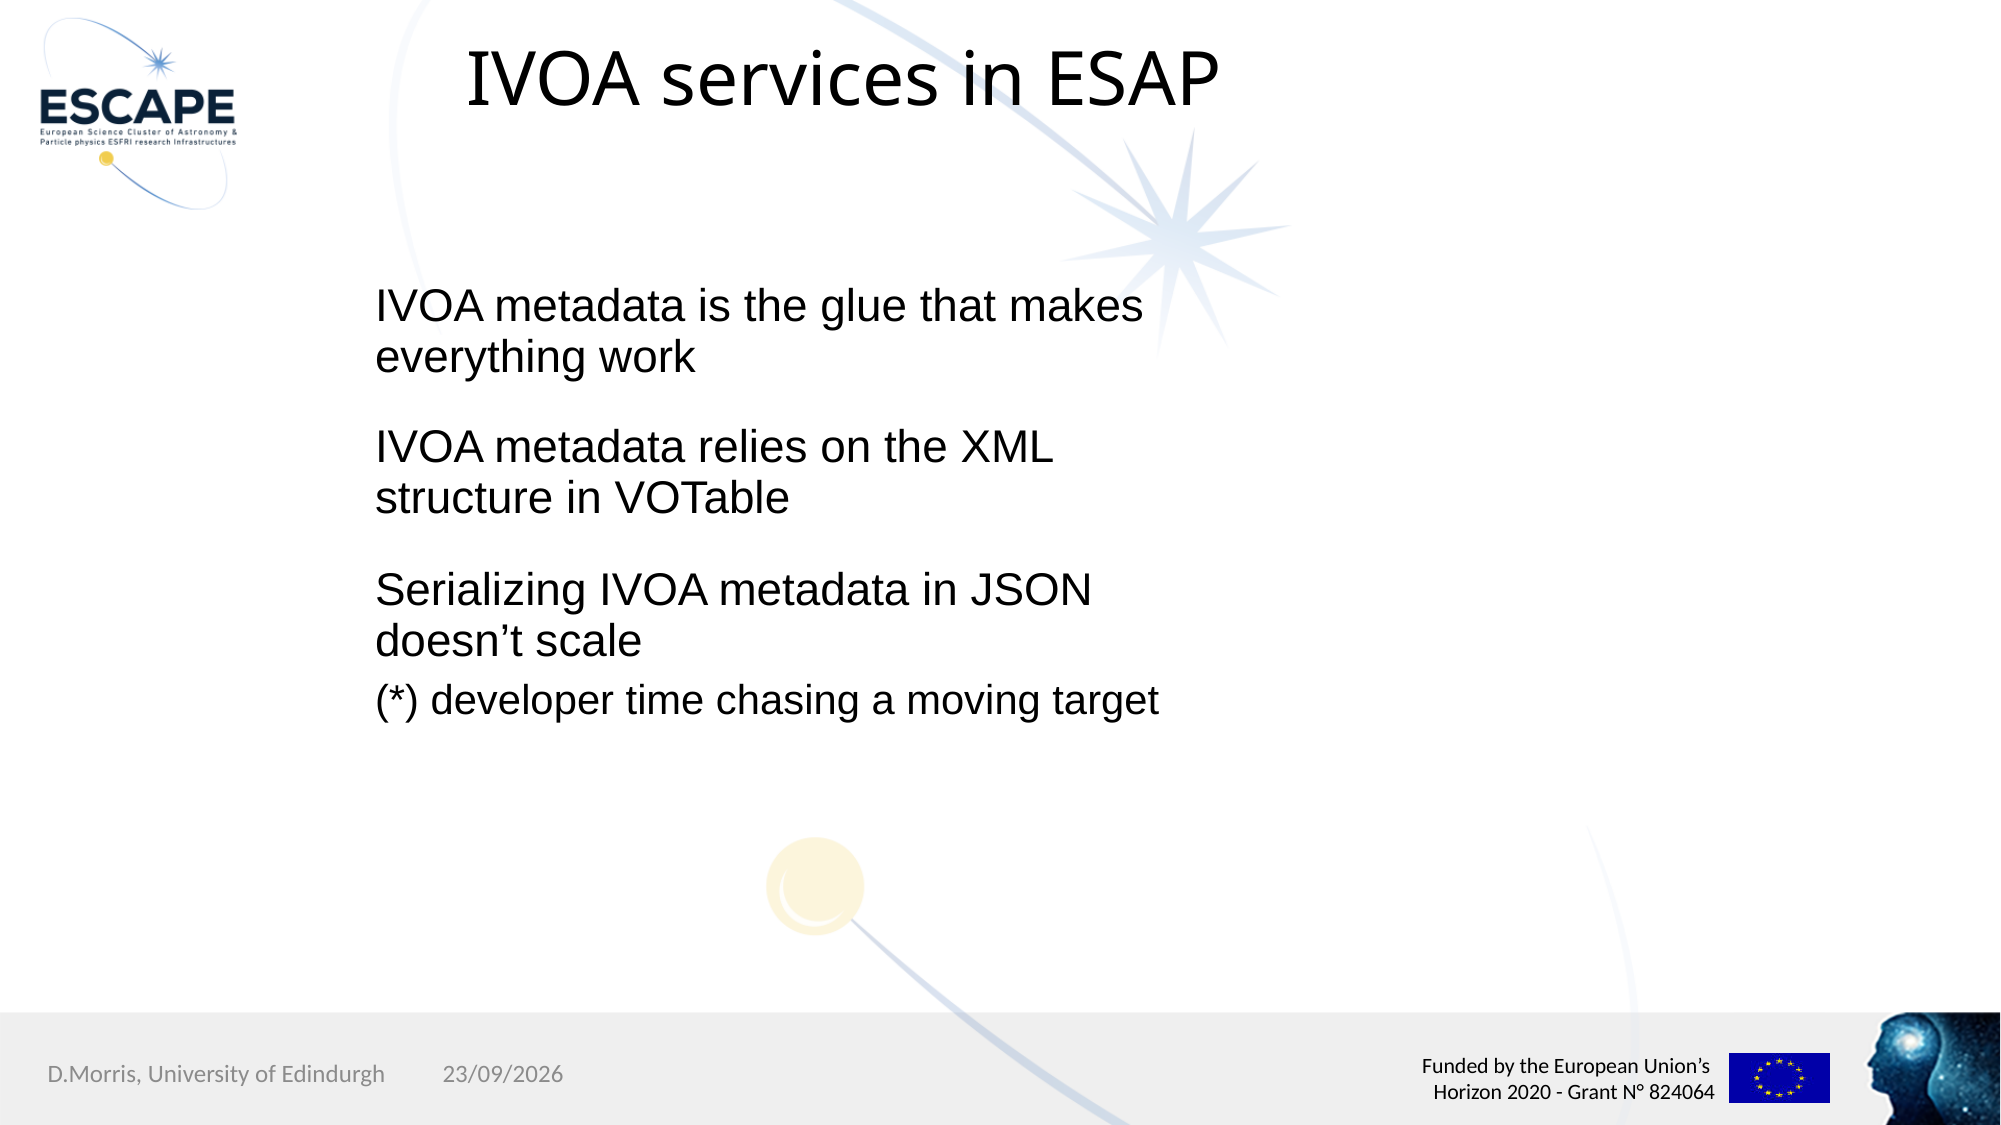

# IVOA services in ESAP
IVOA metadata is the glue that makes everything work
IVOA metadata relies on the XML structure in VOTable
Serializing IVOA metadata in JSON doesn’t scale
(*) developer time chasing a moving target
D.Morris, University of Edindurgh